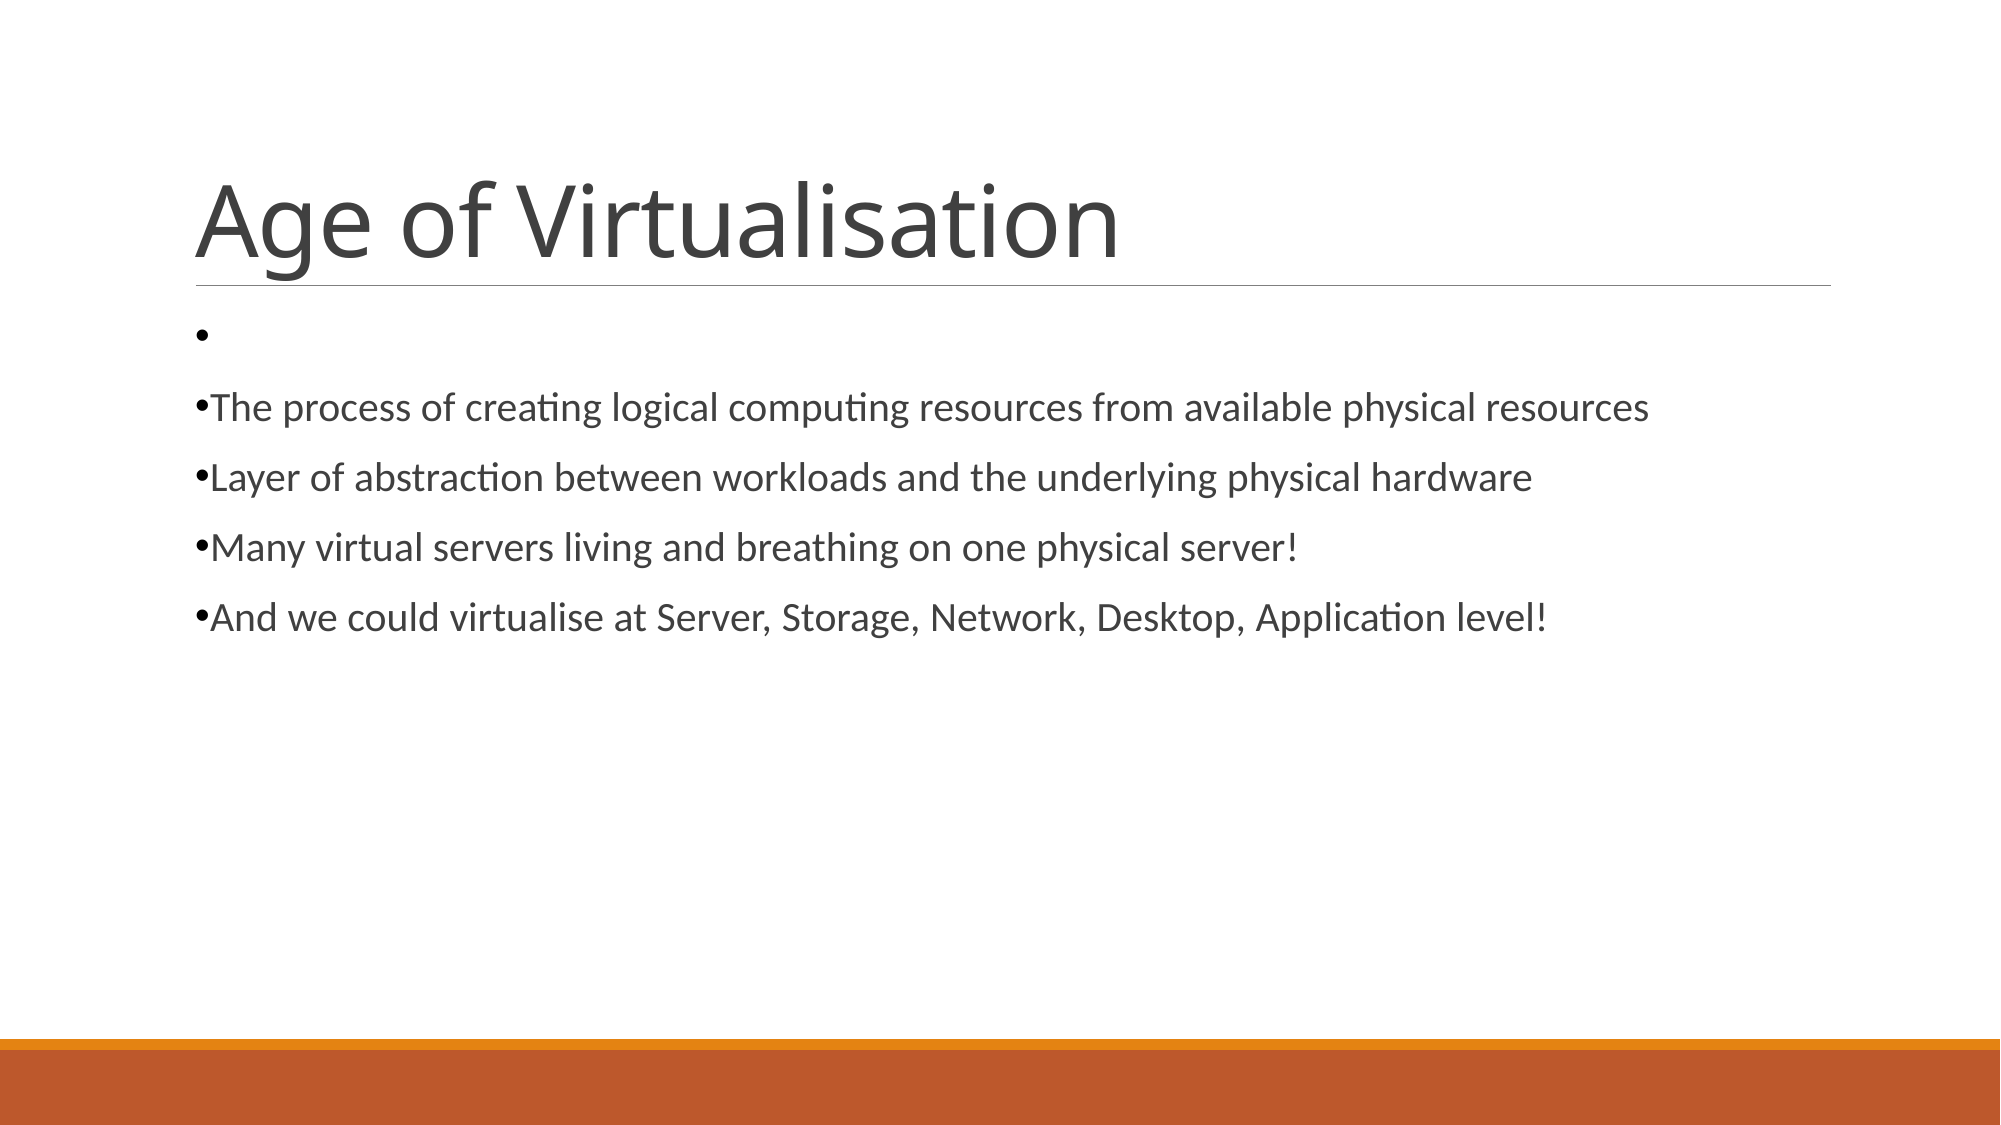

# Age of Virtualisation
The process of creating logical computing resources from available physical resources
Layer of abstraction between workloads and the underlying physical hardware
Many virtual servers living and breathing on one physical server!
And we could virtualise at Server, Storage, Network, Desktop, Application level!